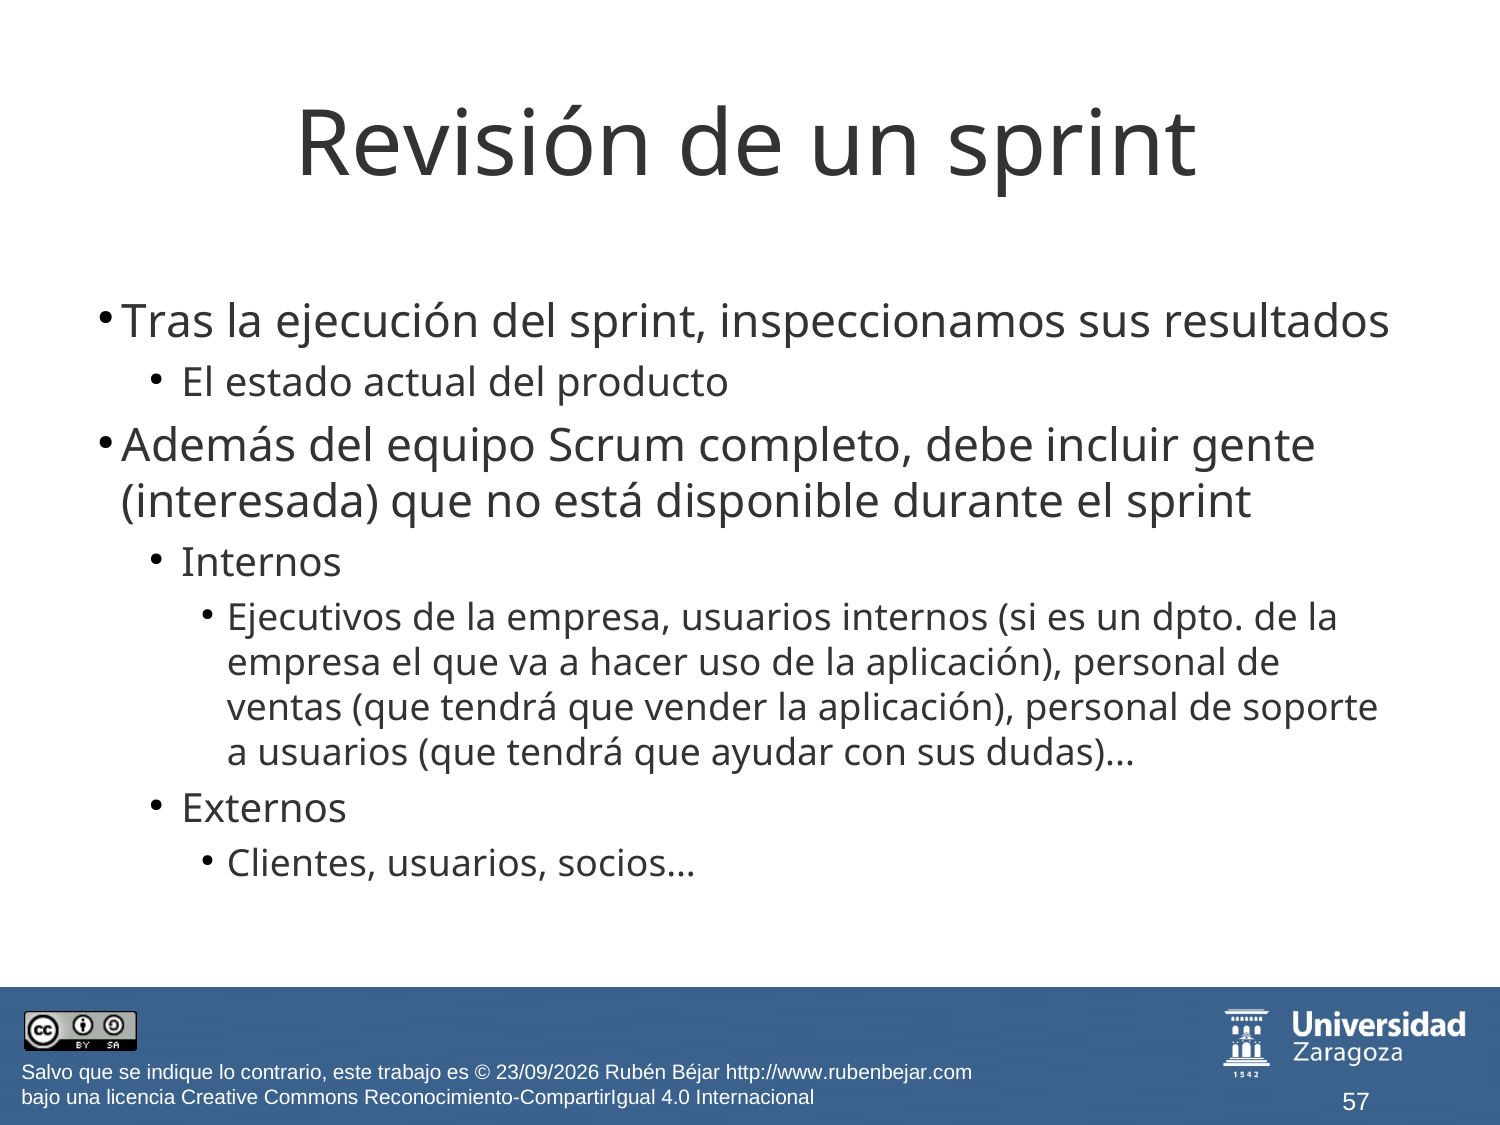

# Revisión de un sprint
Tras la ejecución del sprint, inspeccionamos sus resultados
El estado actual del producto
Además del equipo Scrum completo, debe incluir gente (interesada) que no está disponible durante el sprint
Internos
Ejecutivos de la empresa, usuarios internos (si es un dpto. de la empresa el que va a hacer uso de la aplicación), personal de ventas (que tendrá que vender la aplicación), personal de soporte a usuarios (que tendrá que ayudar con sus dudas)...
Externos
Clientes, usuarios, socios…